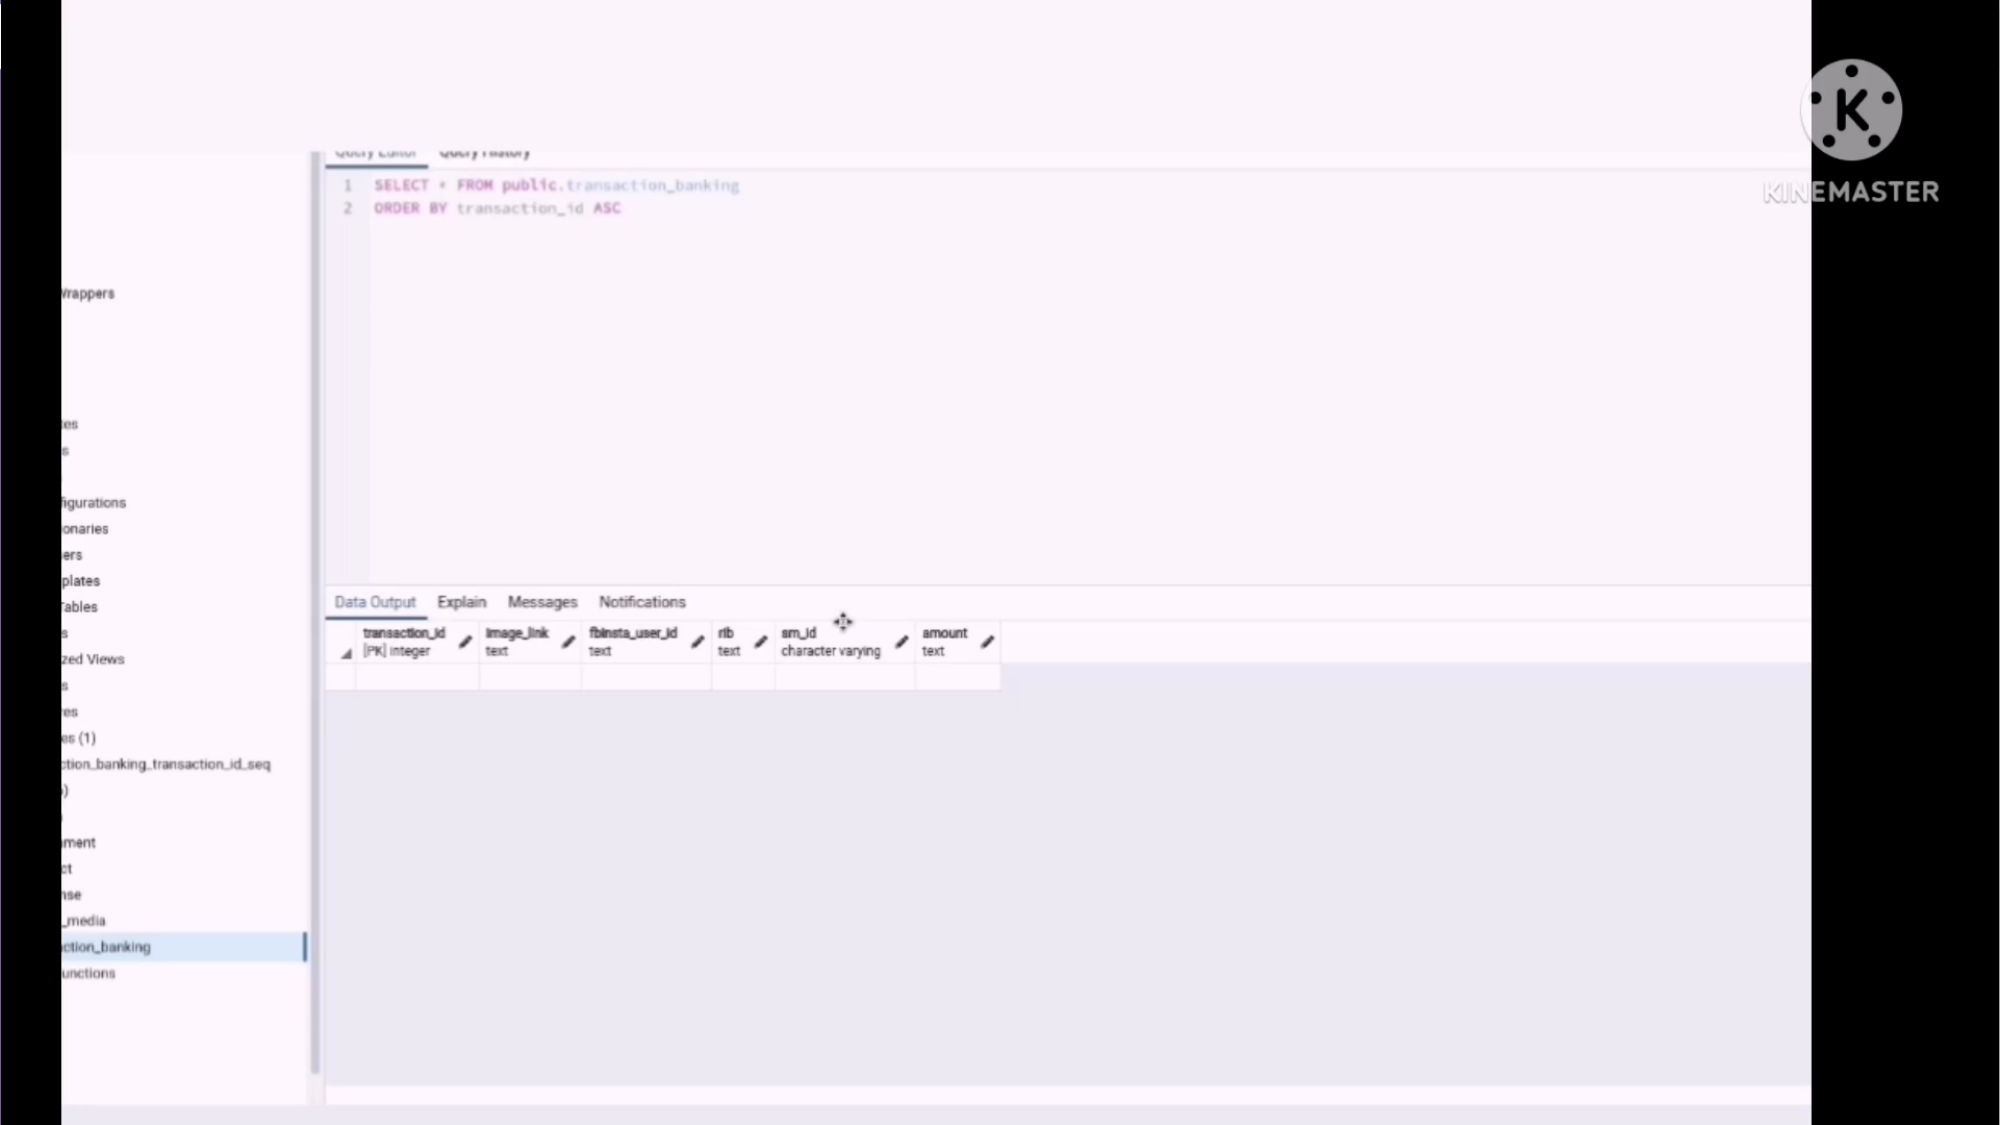

Conception
Solution proposée
Etude théorique
Etude préalable
Réalisation
Conclusion & perspectives